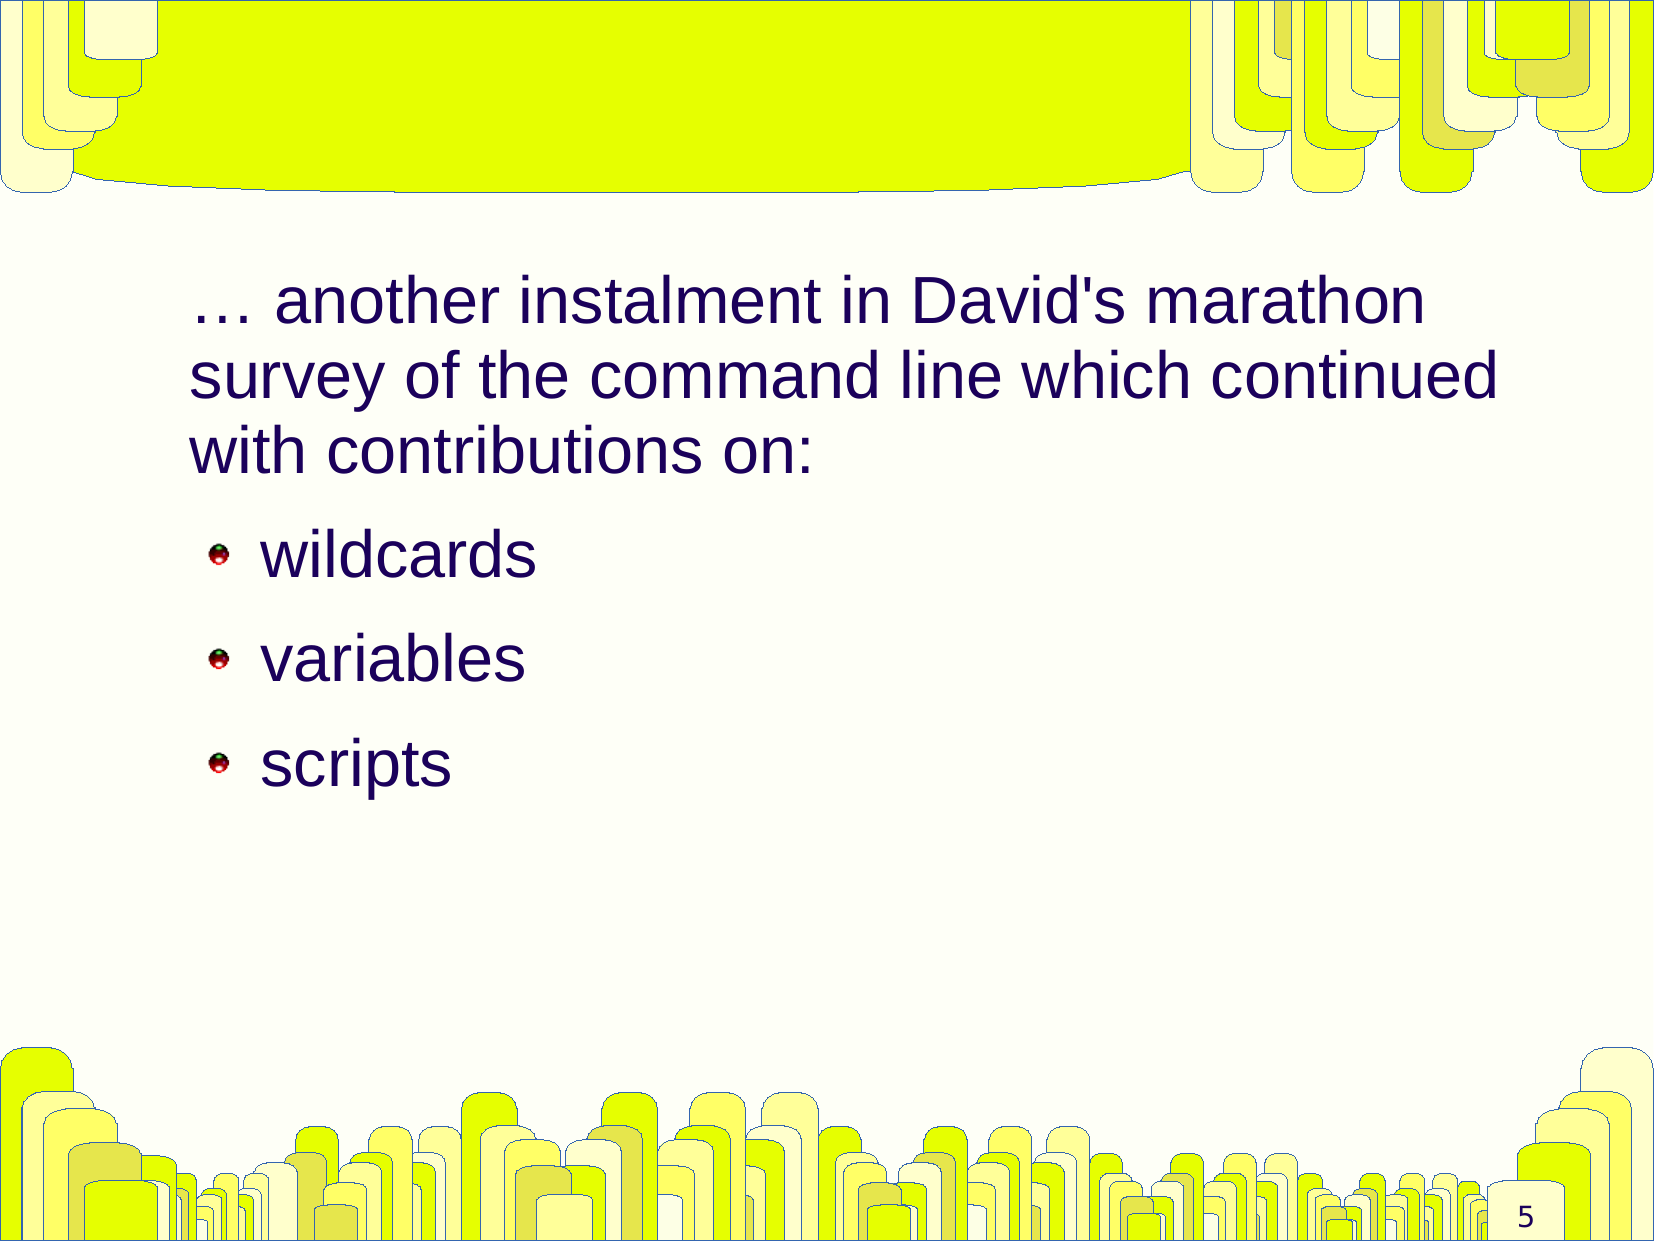

#
… another instalment in David's marathon survey of the command line which continued with contributions on:
wildcards
variables
scripts